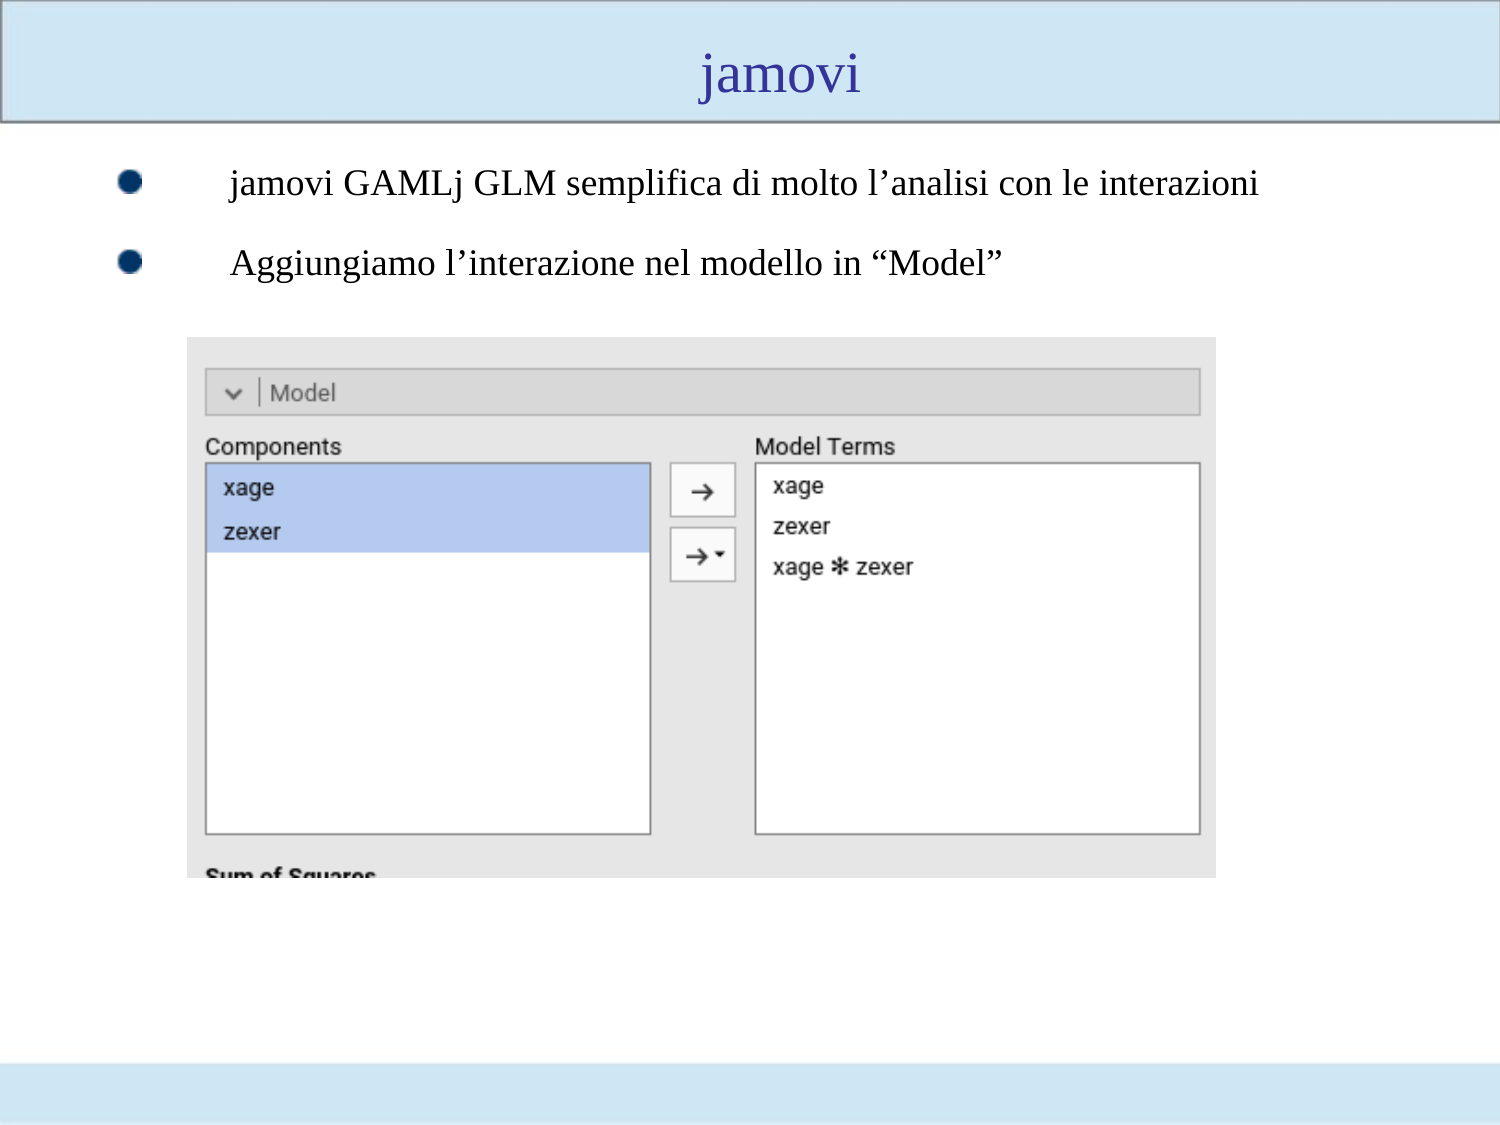

# jamovi
jamovi GAMLj GLM semplifica di molto l’analisi con le interazioni
Aggiungiamo l’interazione nel modello in “Model”